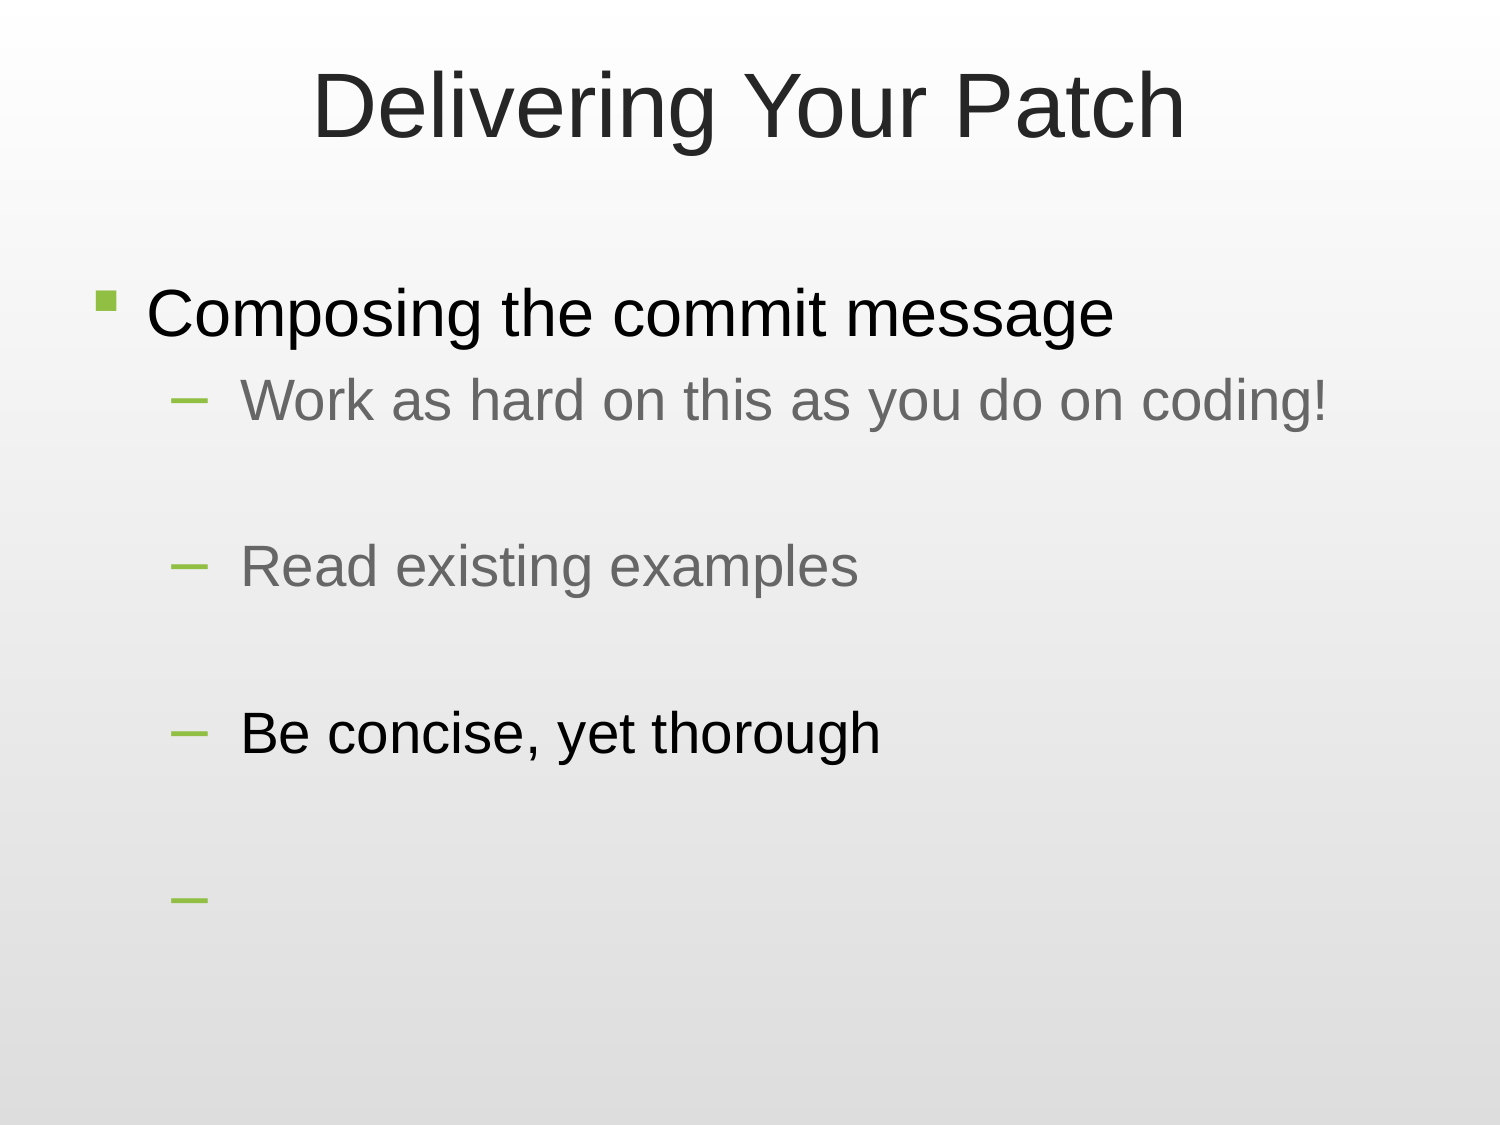

# Delivering Your Patch
Composing the commit message
Work as hard on this as you do on coding!
Read existing examples
Be concise, yet thorough